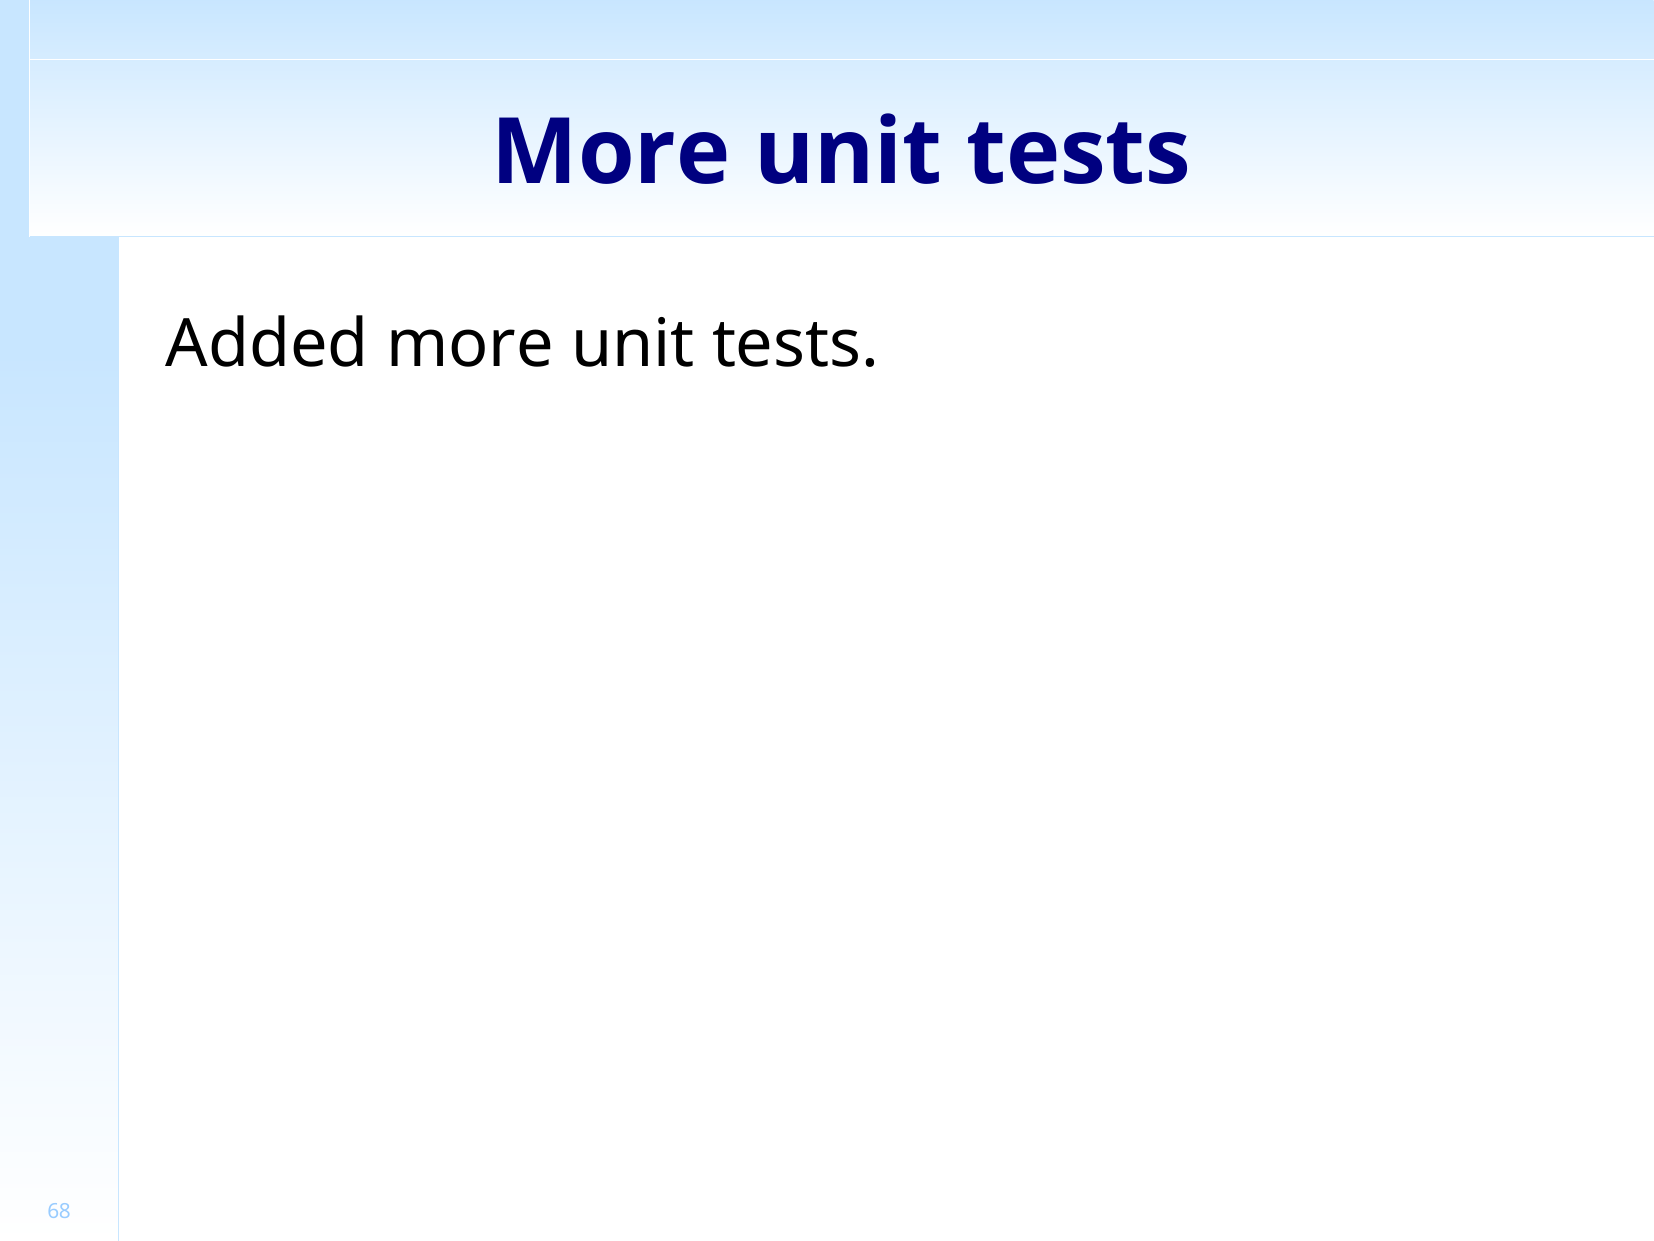

# More unit tests
Added more unit tests.